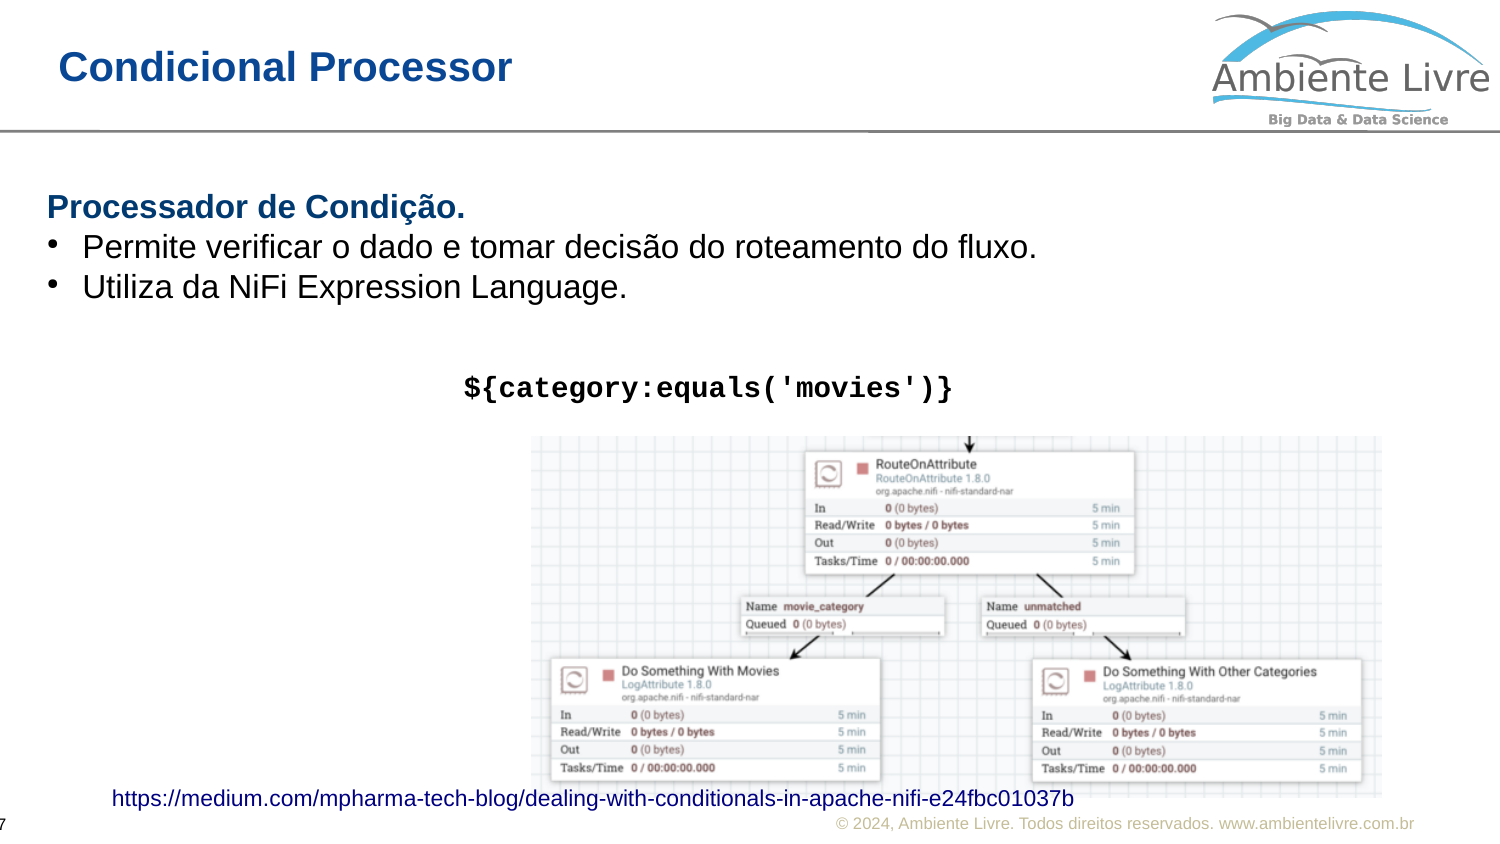

# Condicional Processor
Processador de Condição.
Permite verificar o dado e tomar decisão do roteamento do fluxo.
Utiliza da NiFi Expression Language.
${category:equals('movies')}
https://medium.com/mpharma-tech-blog/dealing-with-conditionals-in-apache-nifi-e24fbc01037b